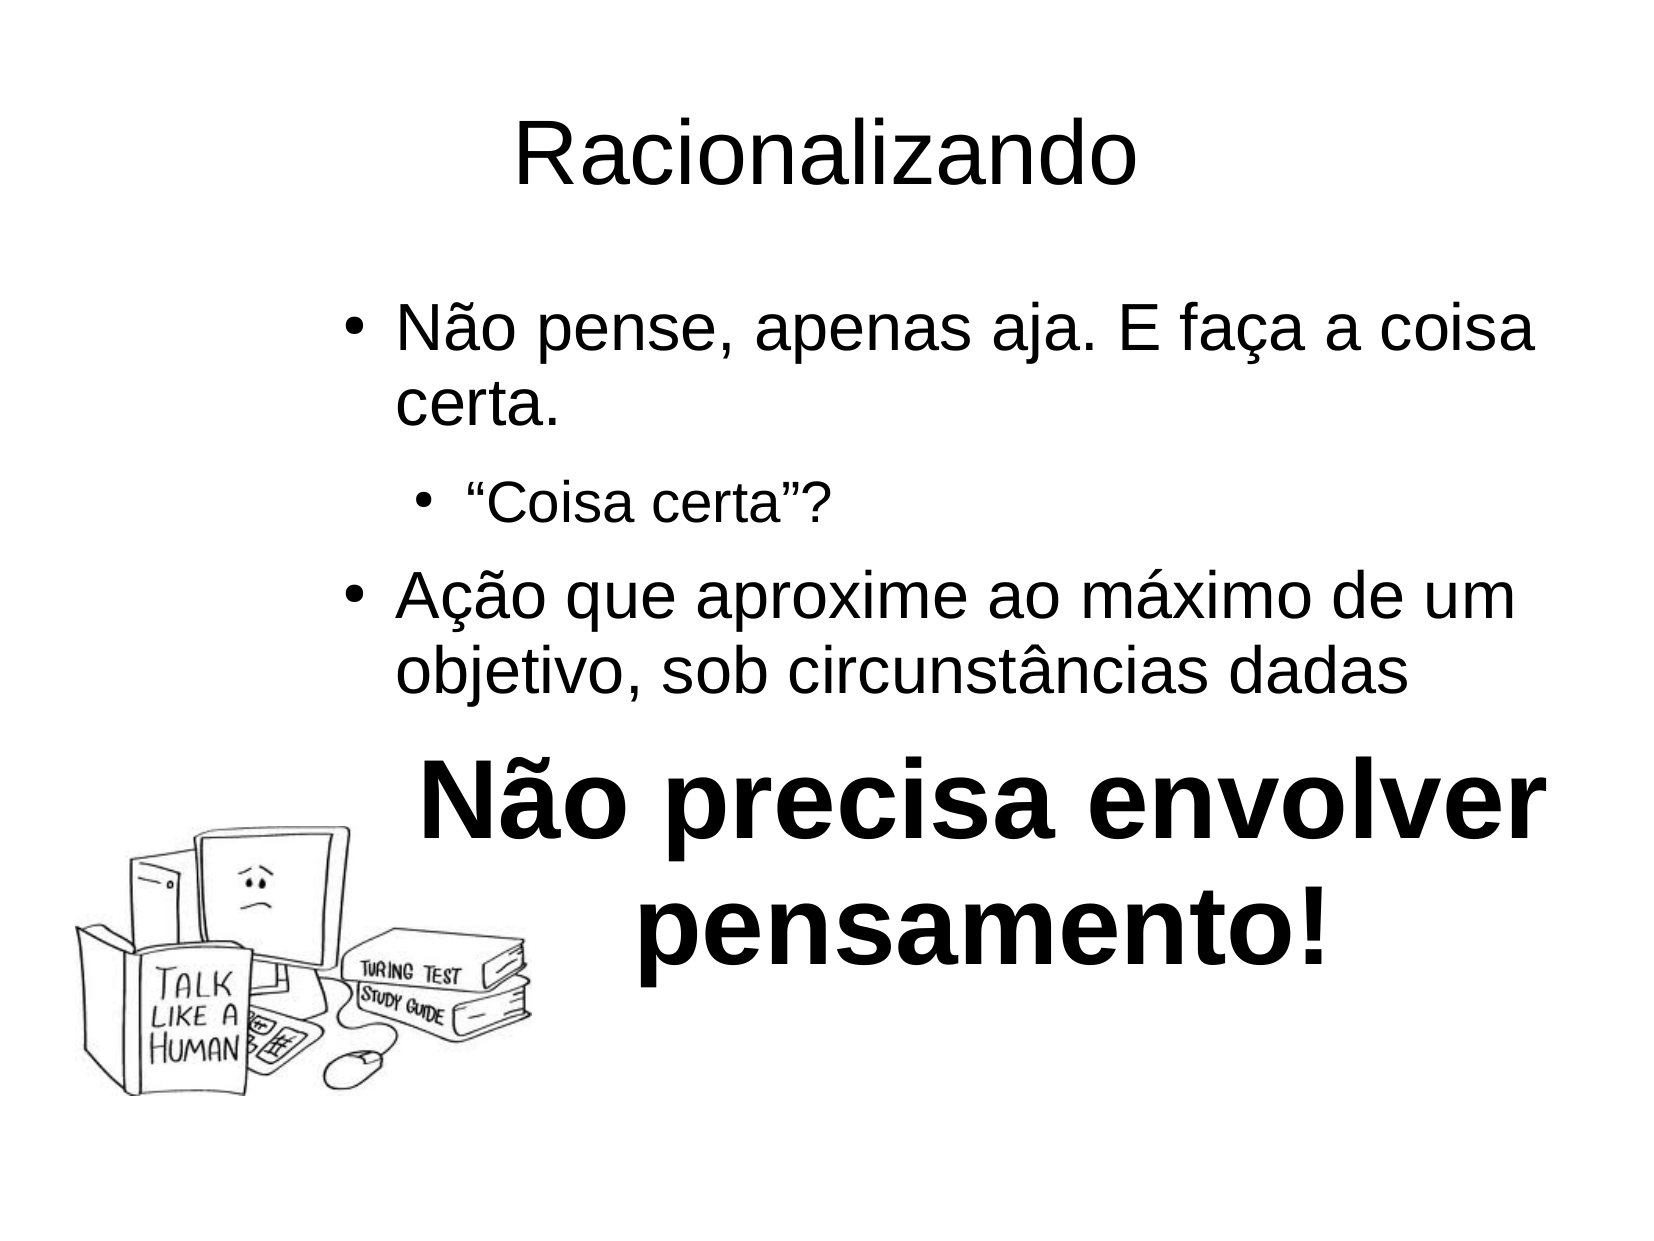

# Racionalizando
Não pense, apenas aja. E faça a coisa certa.
“Coisa certa”?
Ação que aproxime ao máximo de um objetivo, sob circunstâncias dadas
Não precisa envolver pensamento!